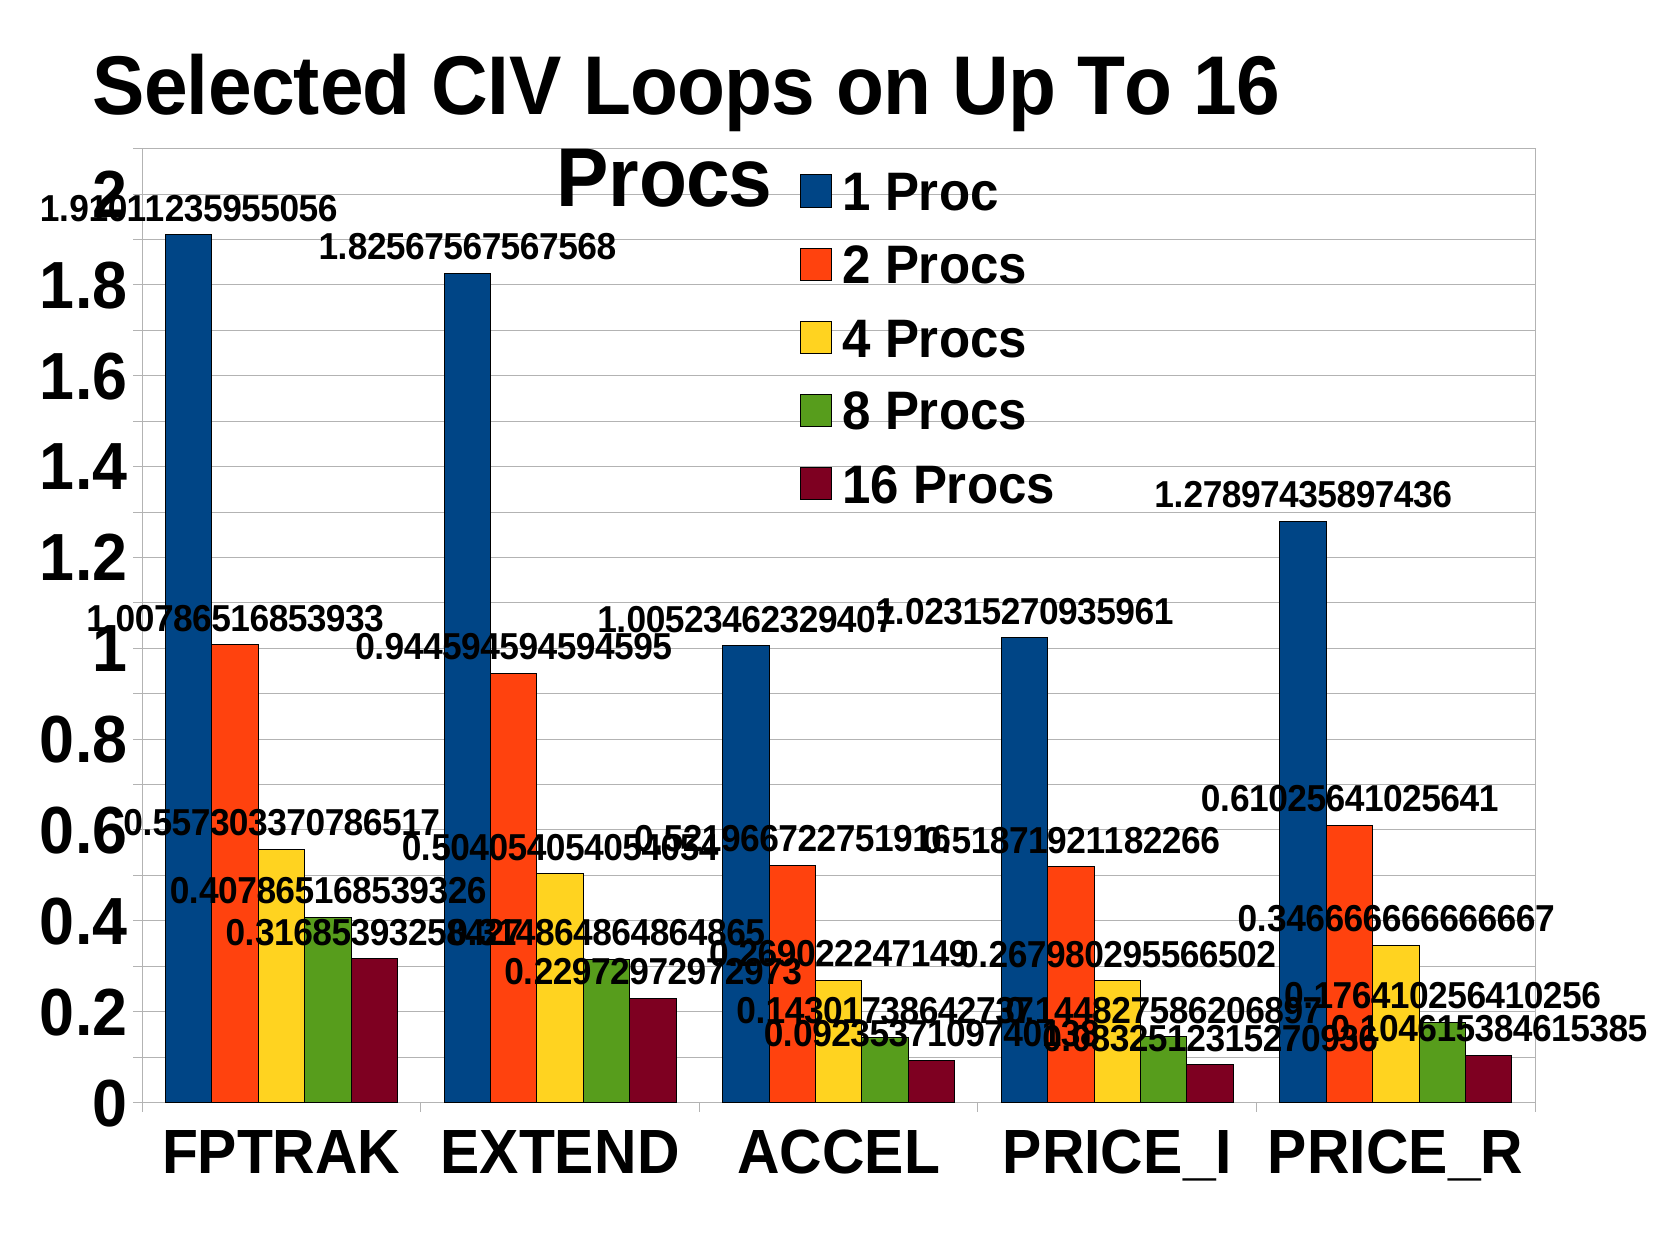

### Chart: Selected CIV Loops on Up To 16 Procs
| Category | 1 Proc | 2 Procs | 4 Procs | 8 Procs | 16 Procs |
|---|---|---|---|---|---|
| FPTRAK | 1.91011235955056 | 1.00786516853933 | 0.557303370786517 | 0.407865168539326 | 0.31685393258427 |
| EXTEND | 1.82567567567568 | 0.944594594594595 | 0.504054054054054 | 0.314864864864865 | 0.22972972972973 |
| ACCEL | 1.00523462329407 | 0.521966722751916 | 0.269022247149 | 0.14301738642737 | 0.0923537109740138 |
| PRICE_I | 1.02315270935961 | 0.51871921182266 | 0.267980295566502 | 0.144827586206897 | 0.0832512315270936 |
| PRICE_R | 1.27897435897436 | 0.61025641025641 | 0.346666666666667 | 0.176410256410256 | 0.104615384615385 |